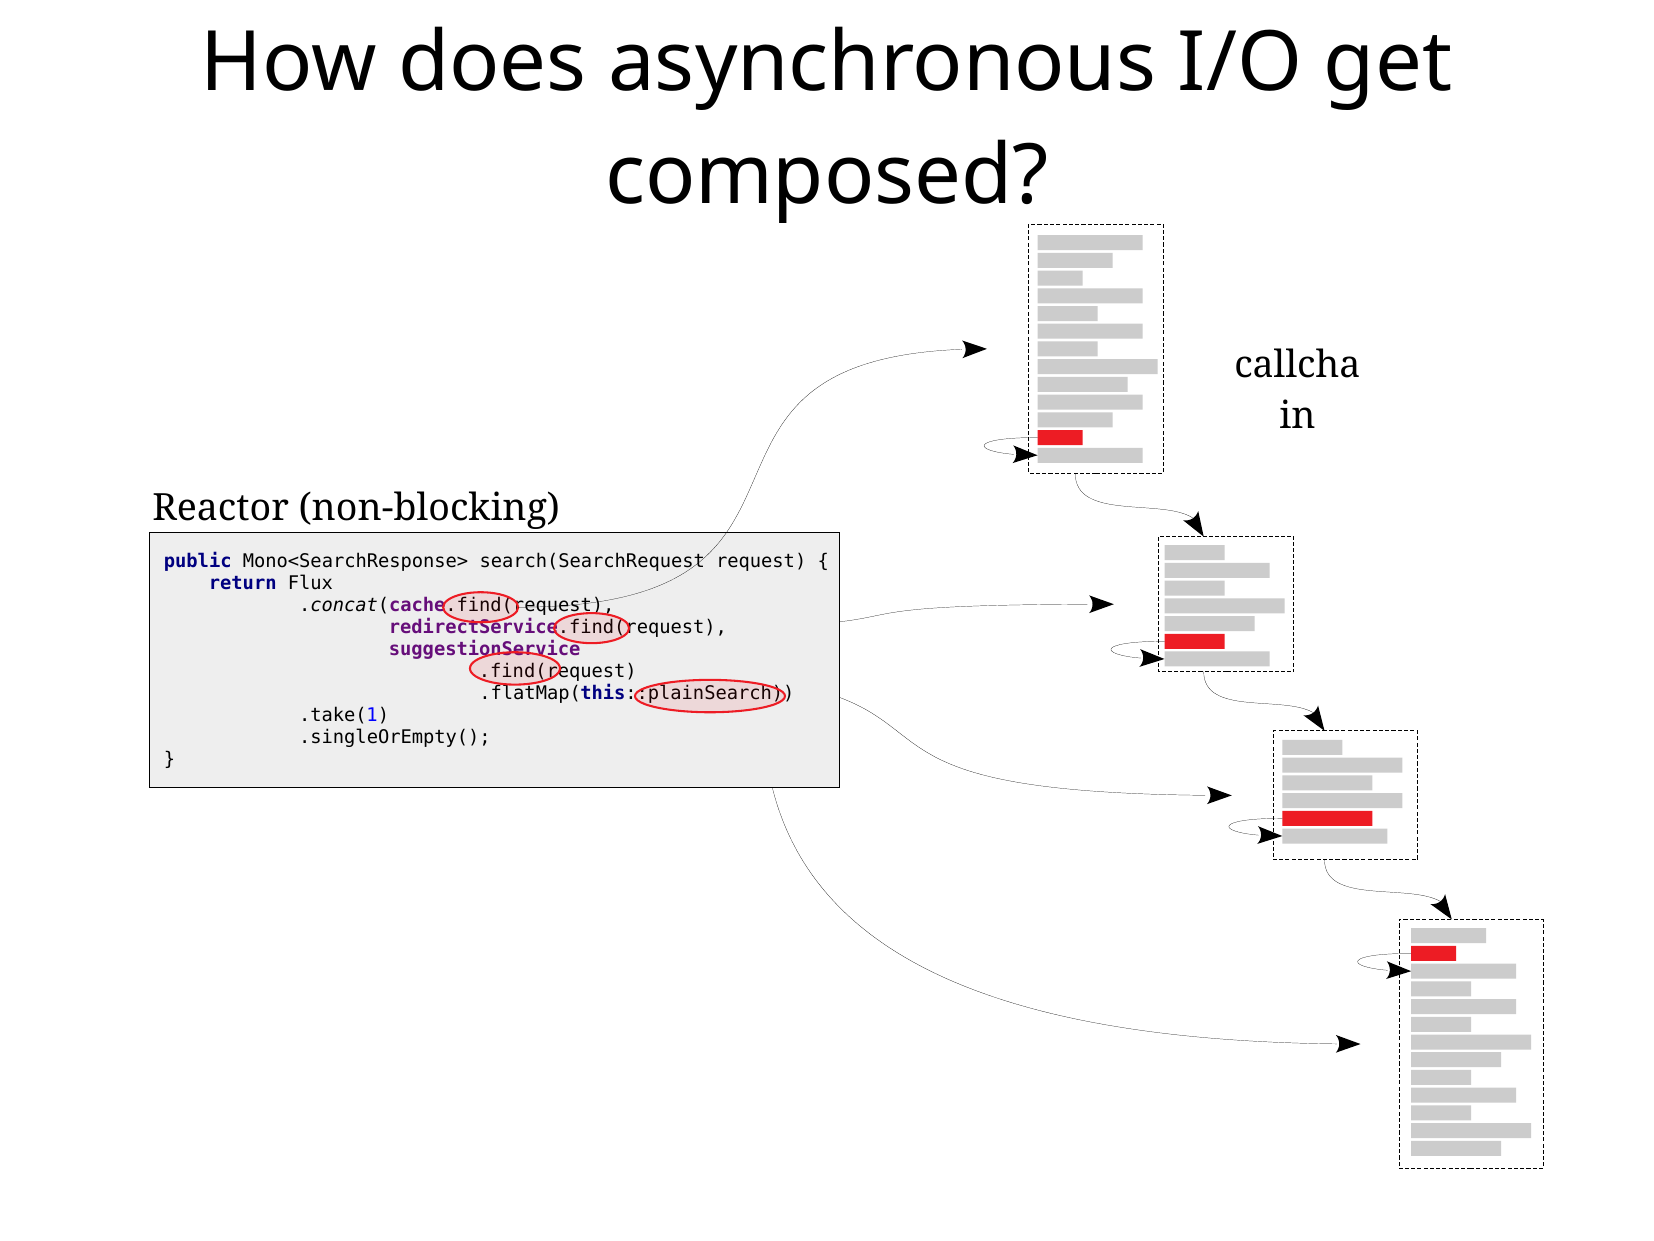

# How does asynchronous I/O get composed?
callchain
Reactor (non-blocking)
public Mono<SearchResponse> search(SearchRequest request) {
 return Flux
 .concat(cache.find(request),
 redirectService.find(request),
 suggestionService
 .find(request)
 .flatMap(this::plainSearch))
 .take(1)
 .singleOrEmpty();
}